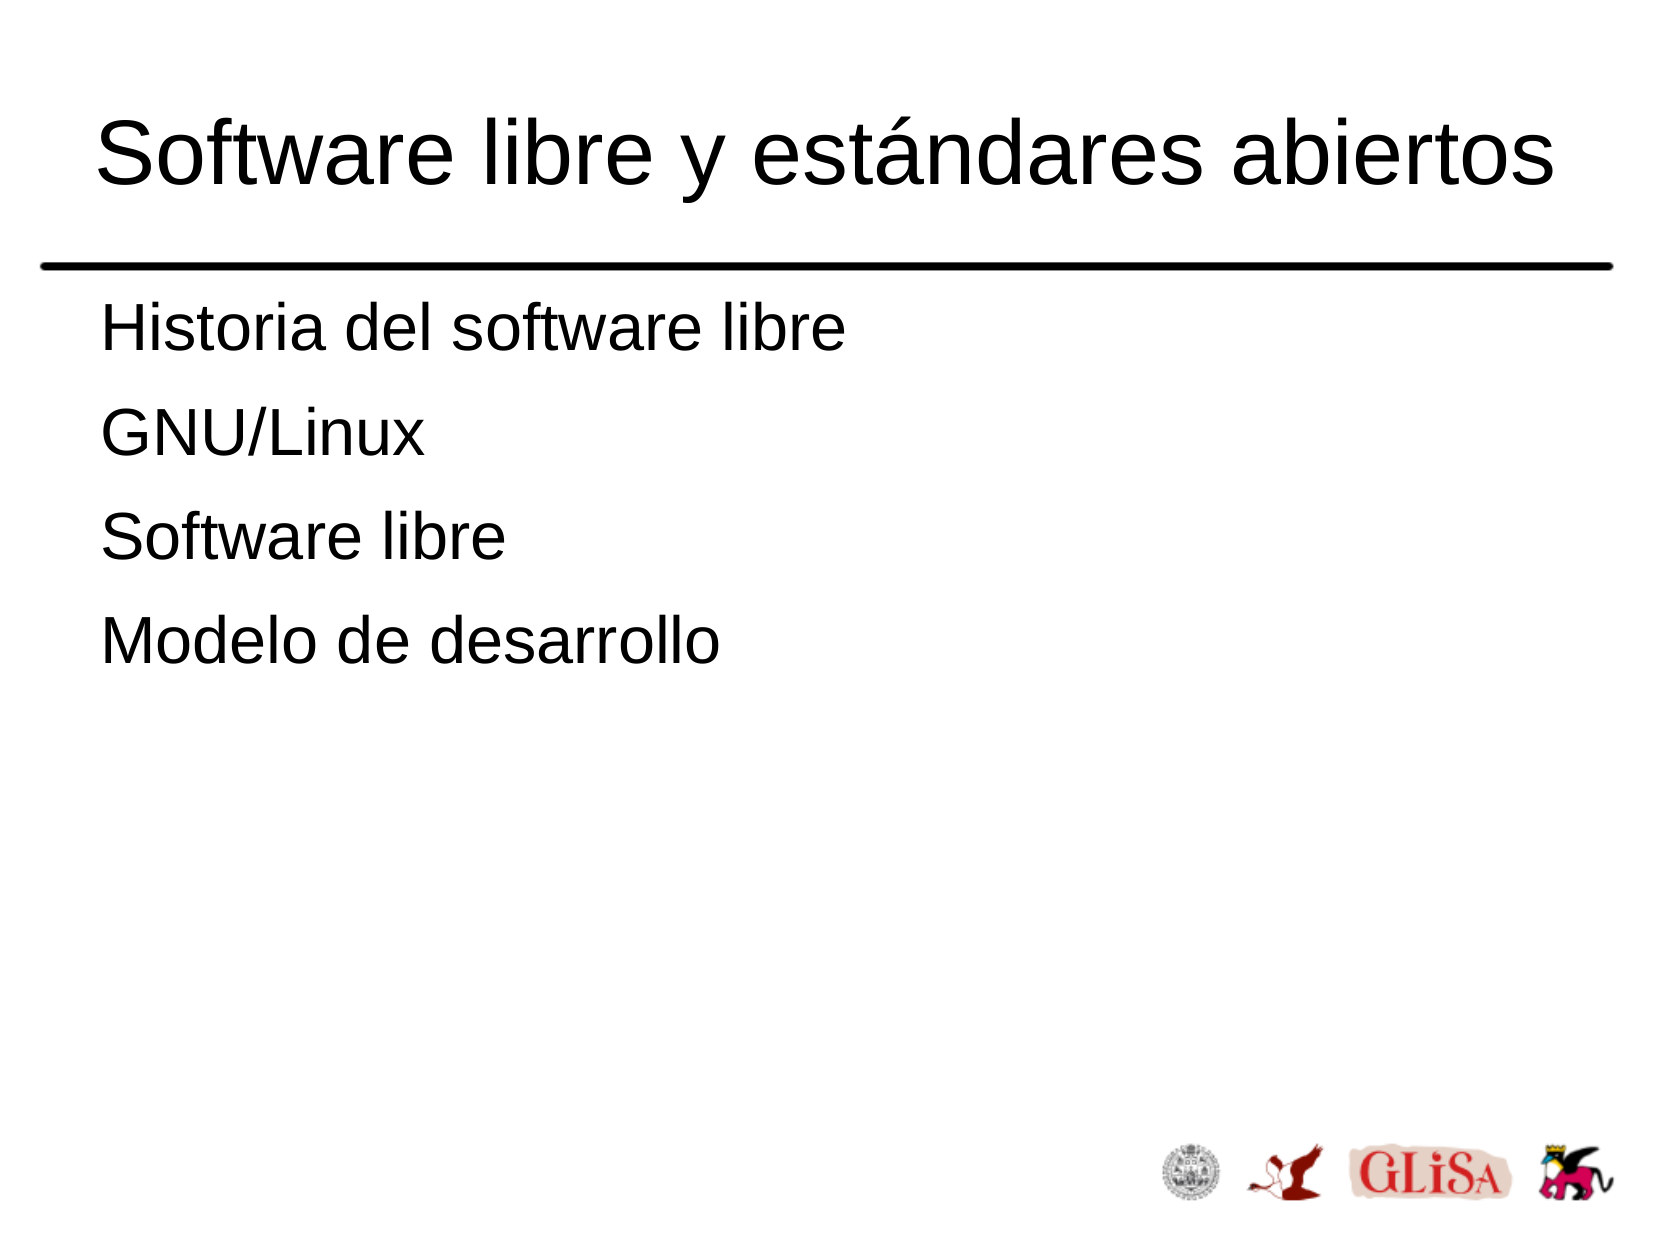

# Software libre y estándares abiertos
Historia del software libre
GNU/Linux
Software libre
Modelo de desarrollo